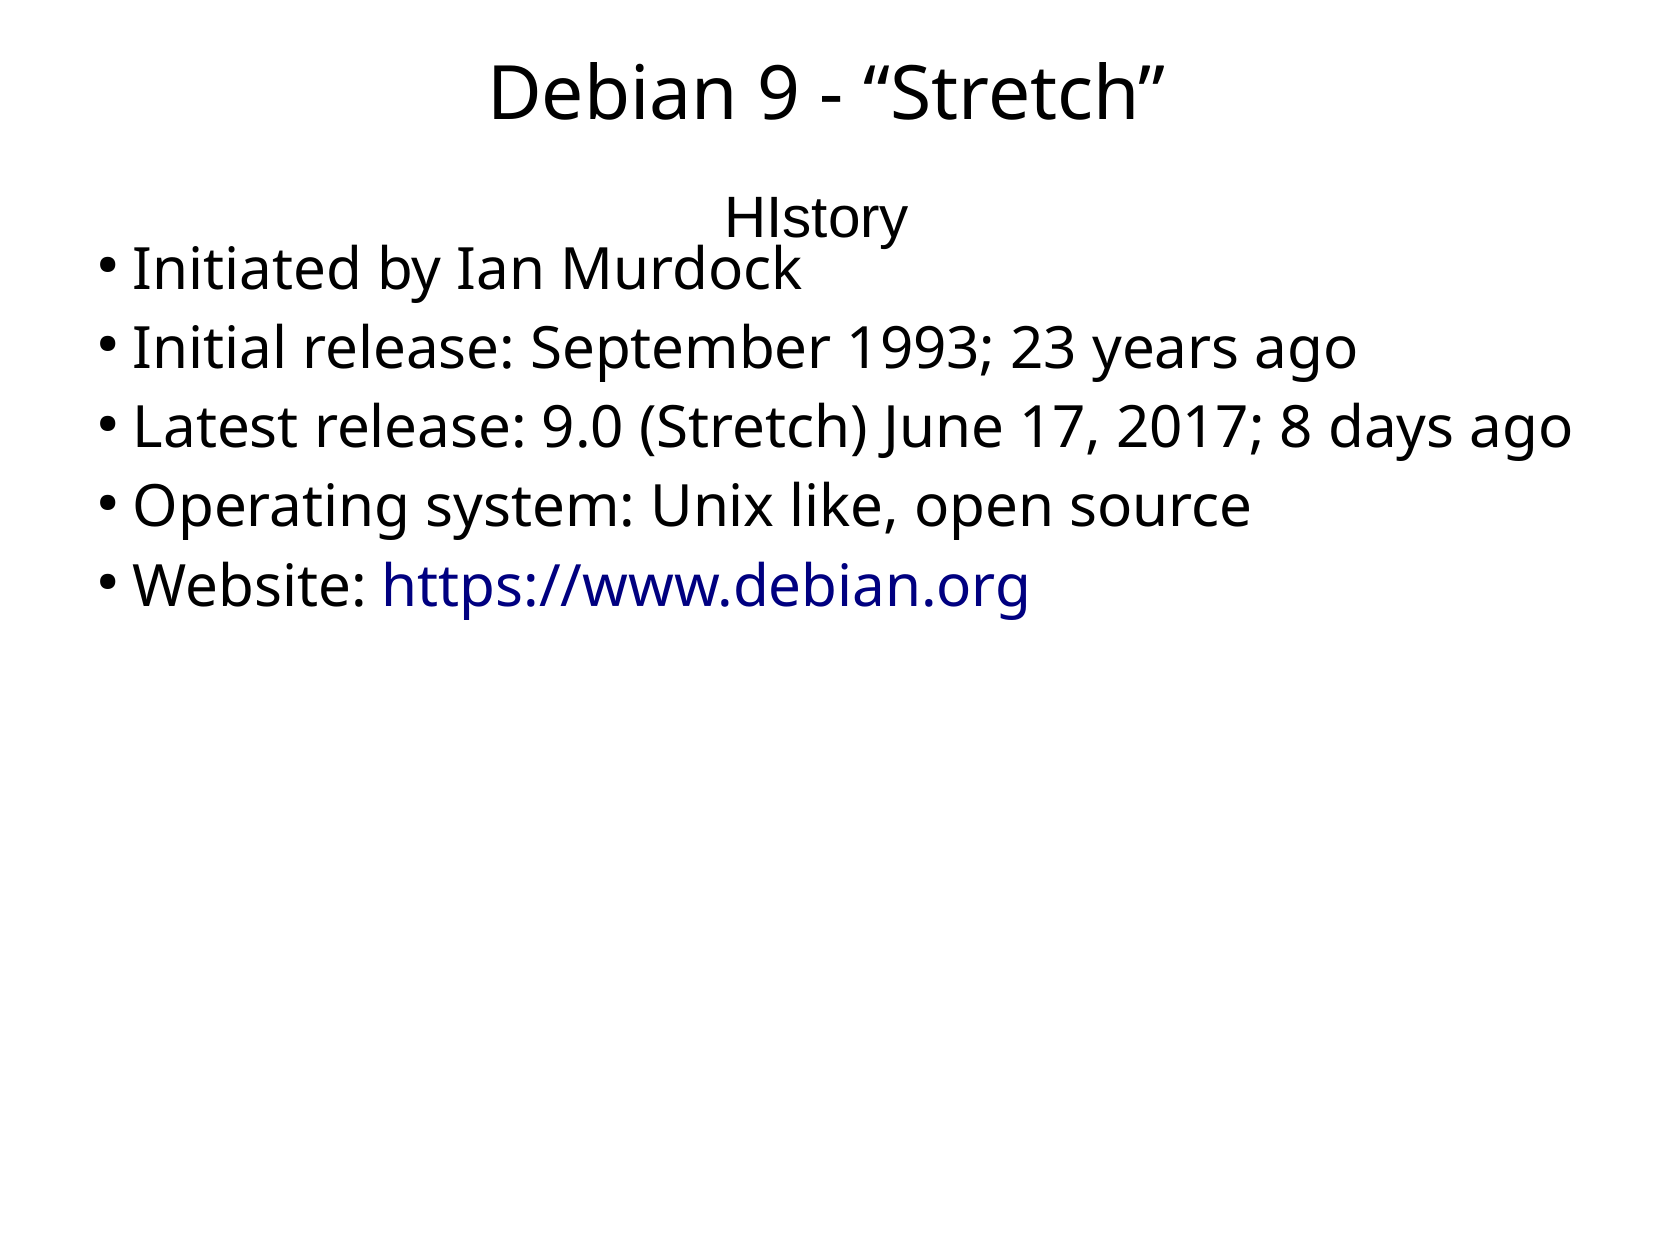

# Debian 9 - “Stretch”
HIstory
Initiated by Ian Murdock
Initial release: September 1993; 23 years ago
Latest release: 9.0 (Stretch) June 17, 2017; 8 days ago
Operating system: Unix like, open source
Website: https://www.debian.org